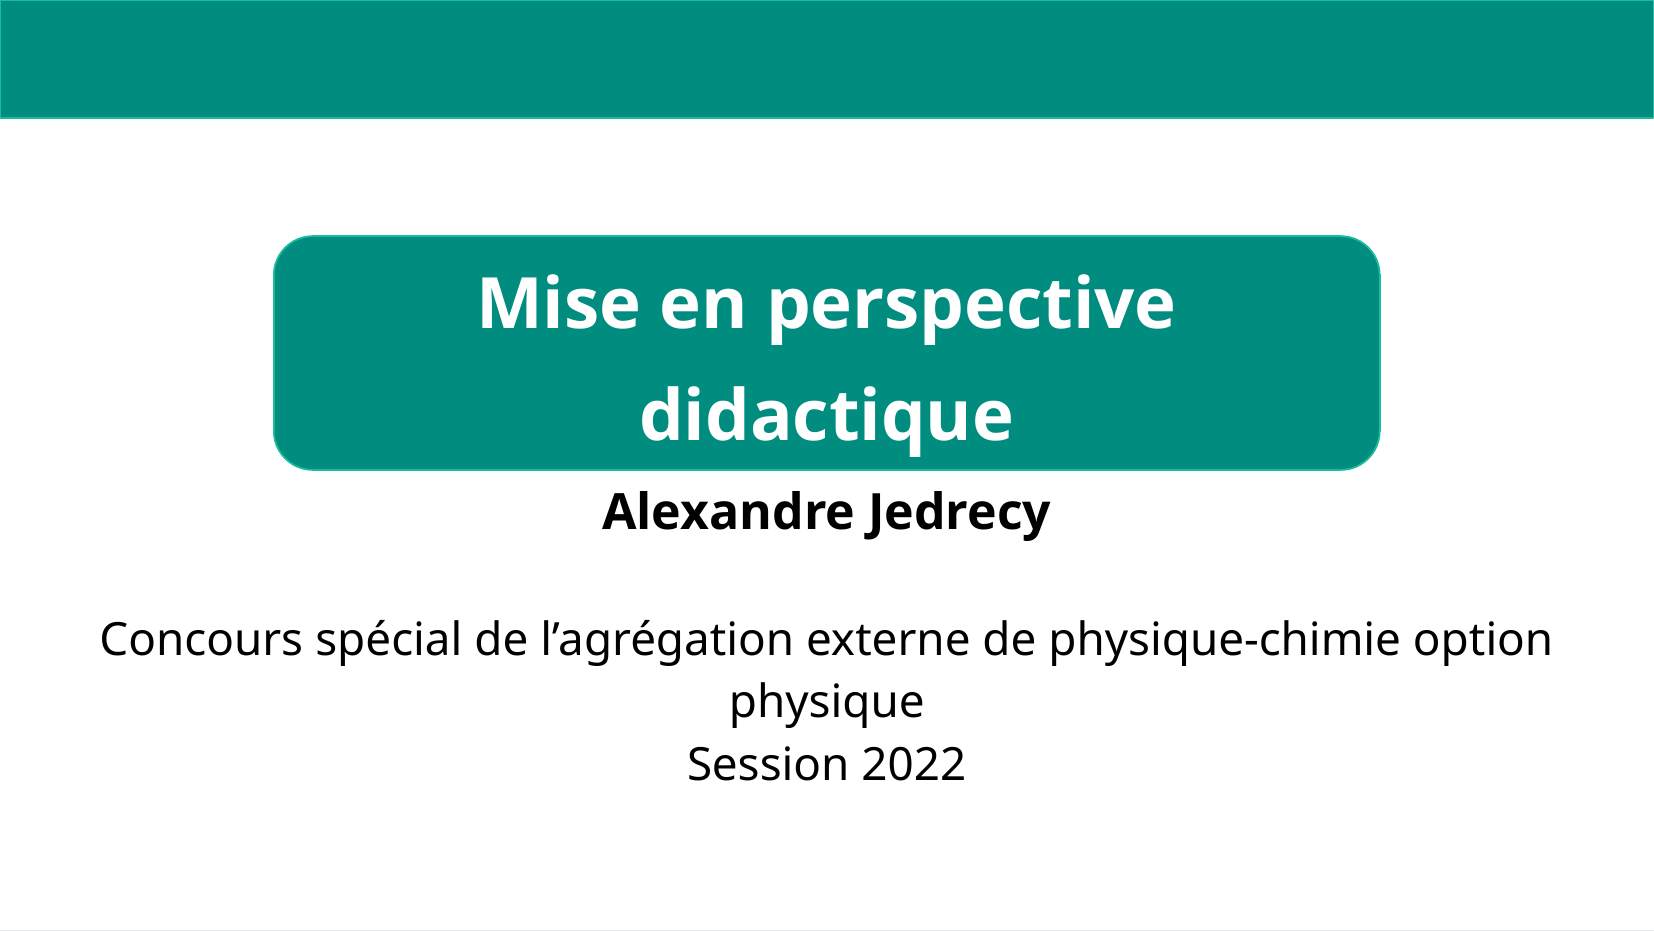

# Mise en perspective didactique d’un projet de recherche
Alexandre Jedrecy
Concours spécial de l’agrégation externe de physique-chimie option physique
Session 2022